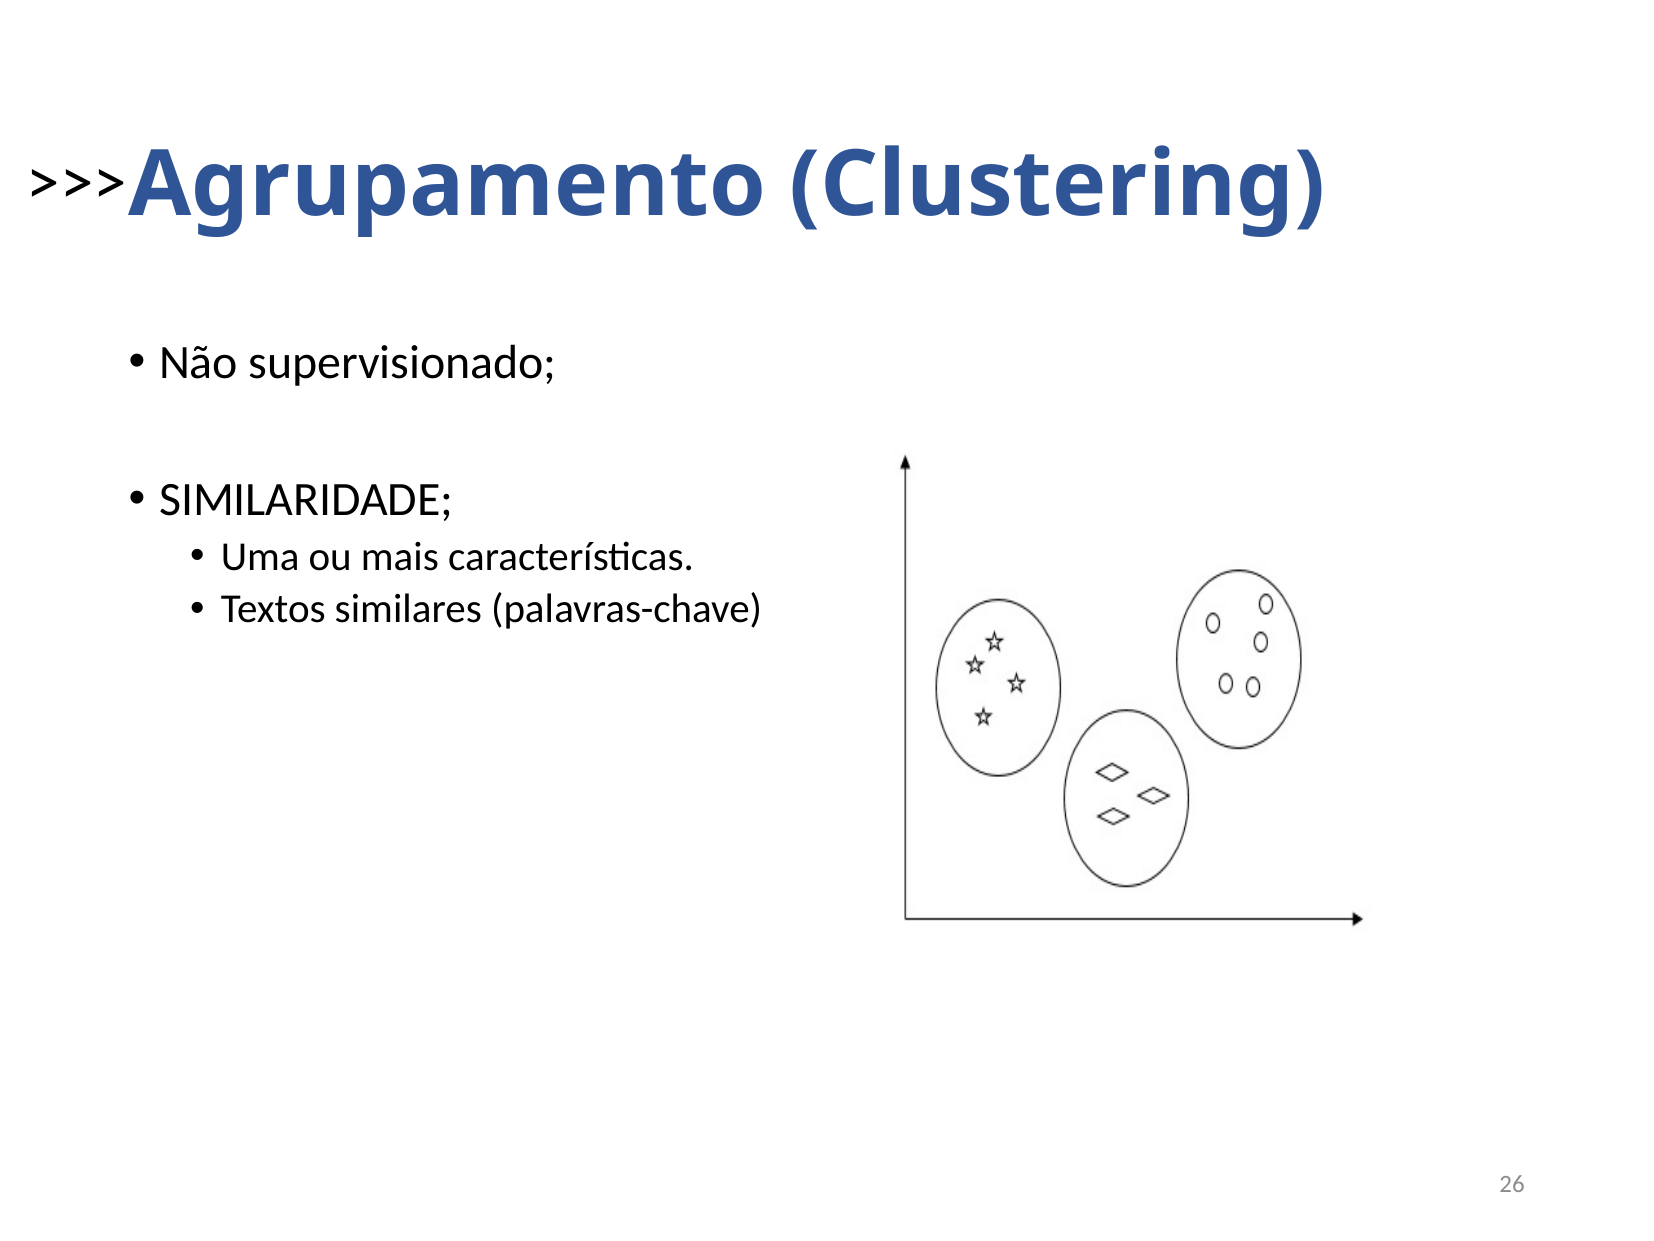

# Agrupamento (Clustering)
Não supervisionado;
SIMILARIDADE;
Uma ou mais características.
Textos similares (palavras-chave)